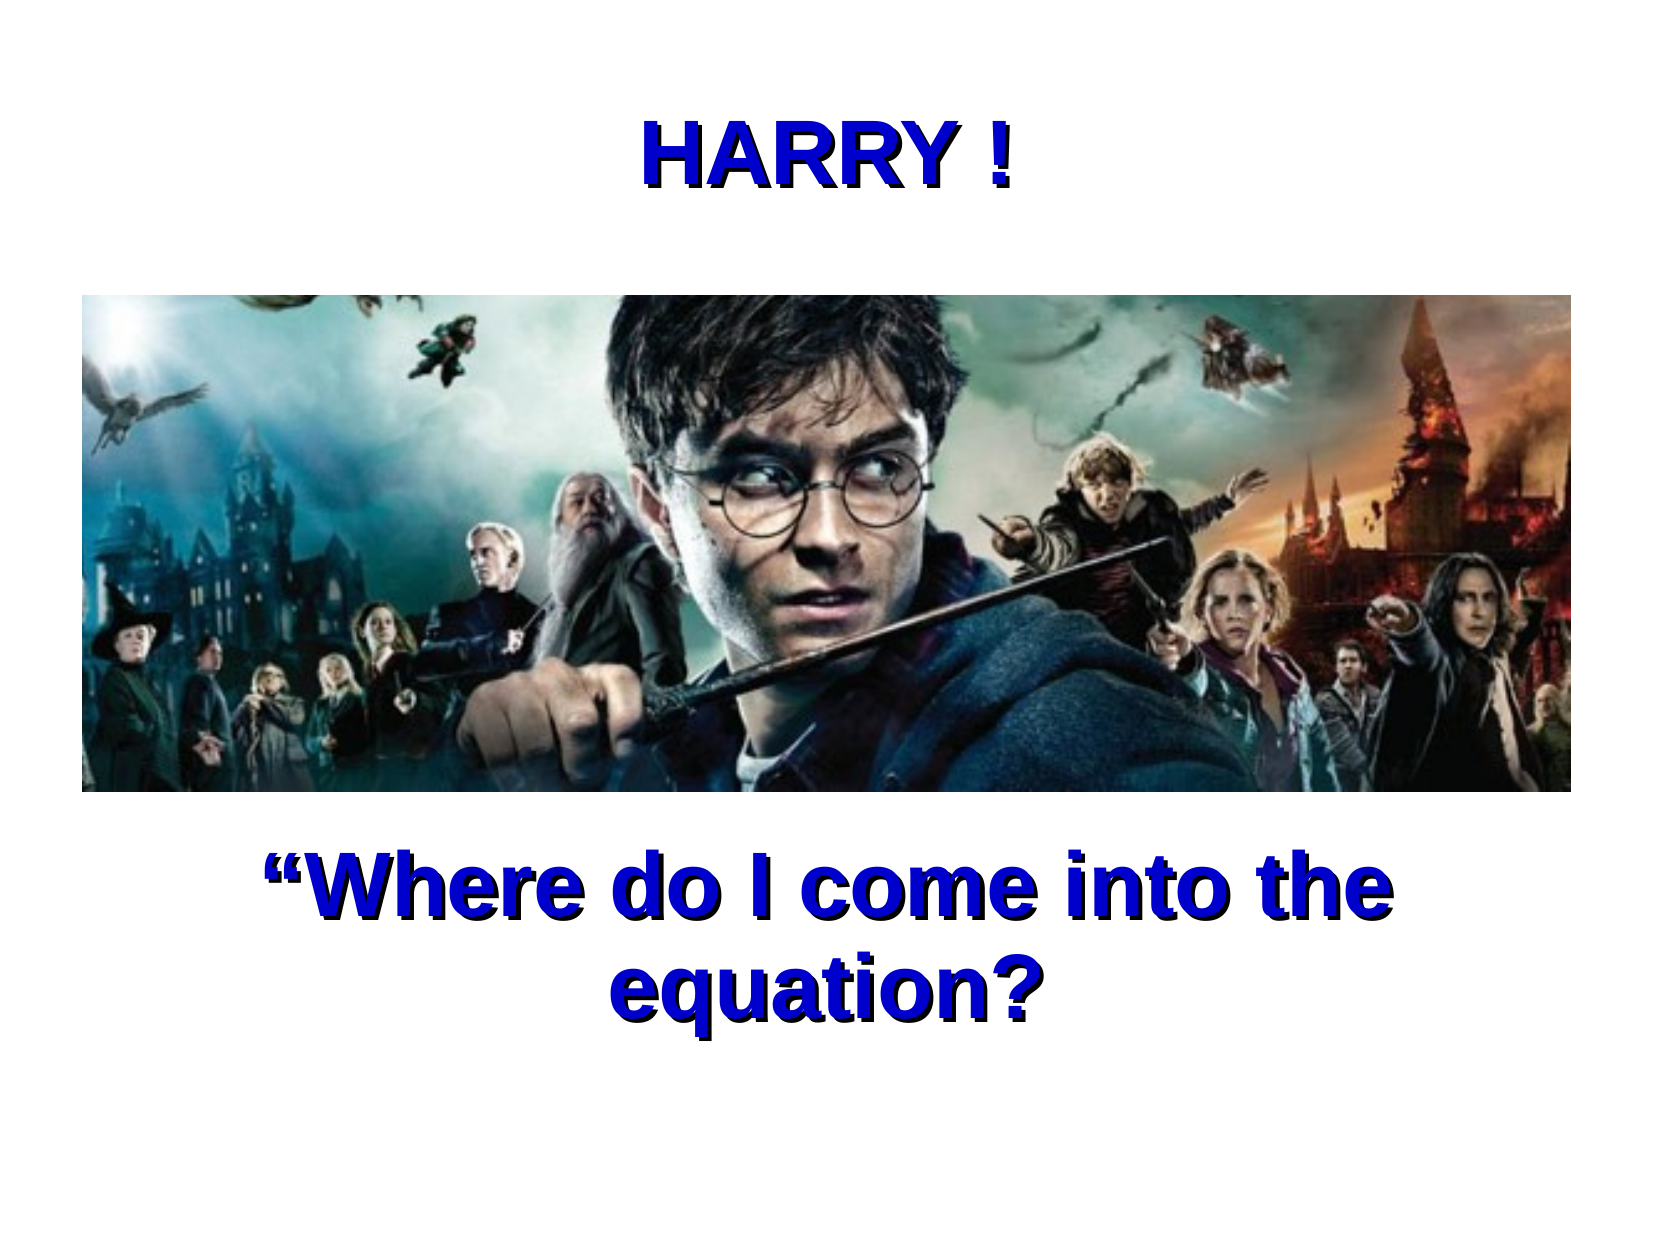

# HARRY !
“Where do I come into the equation?